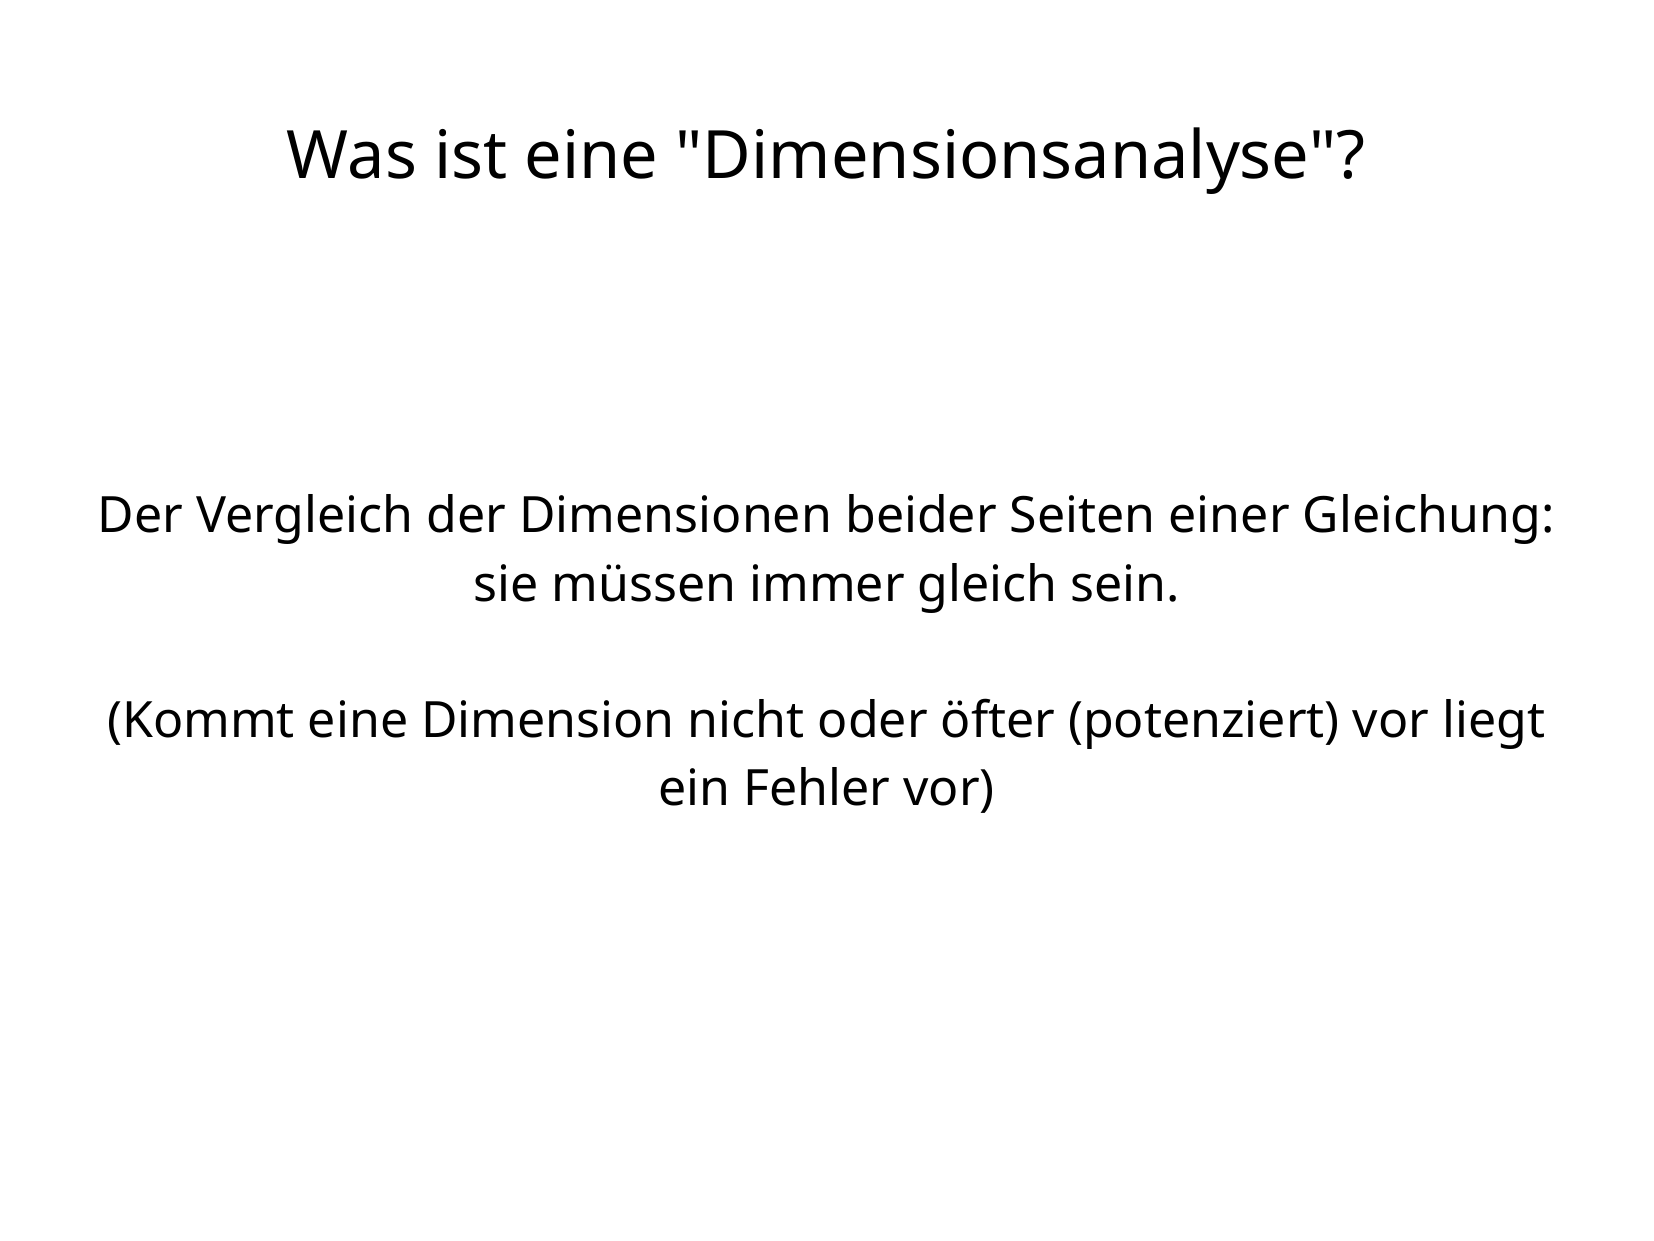

# Was ist eine "Dimensionsanalyse"?
Der Vergleich der Dimensionen beider Seiten einer Gleichung: sie müssen immer gleich sein.
(Kommt eine Dimension nicht oder öfter (potenziert) vor liegt ein Fehler vor)